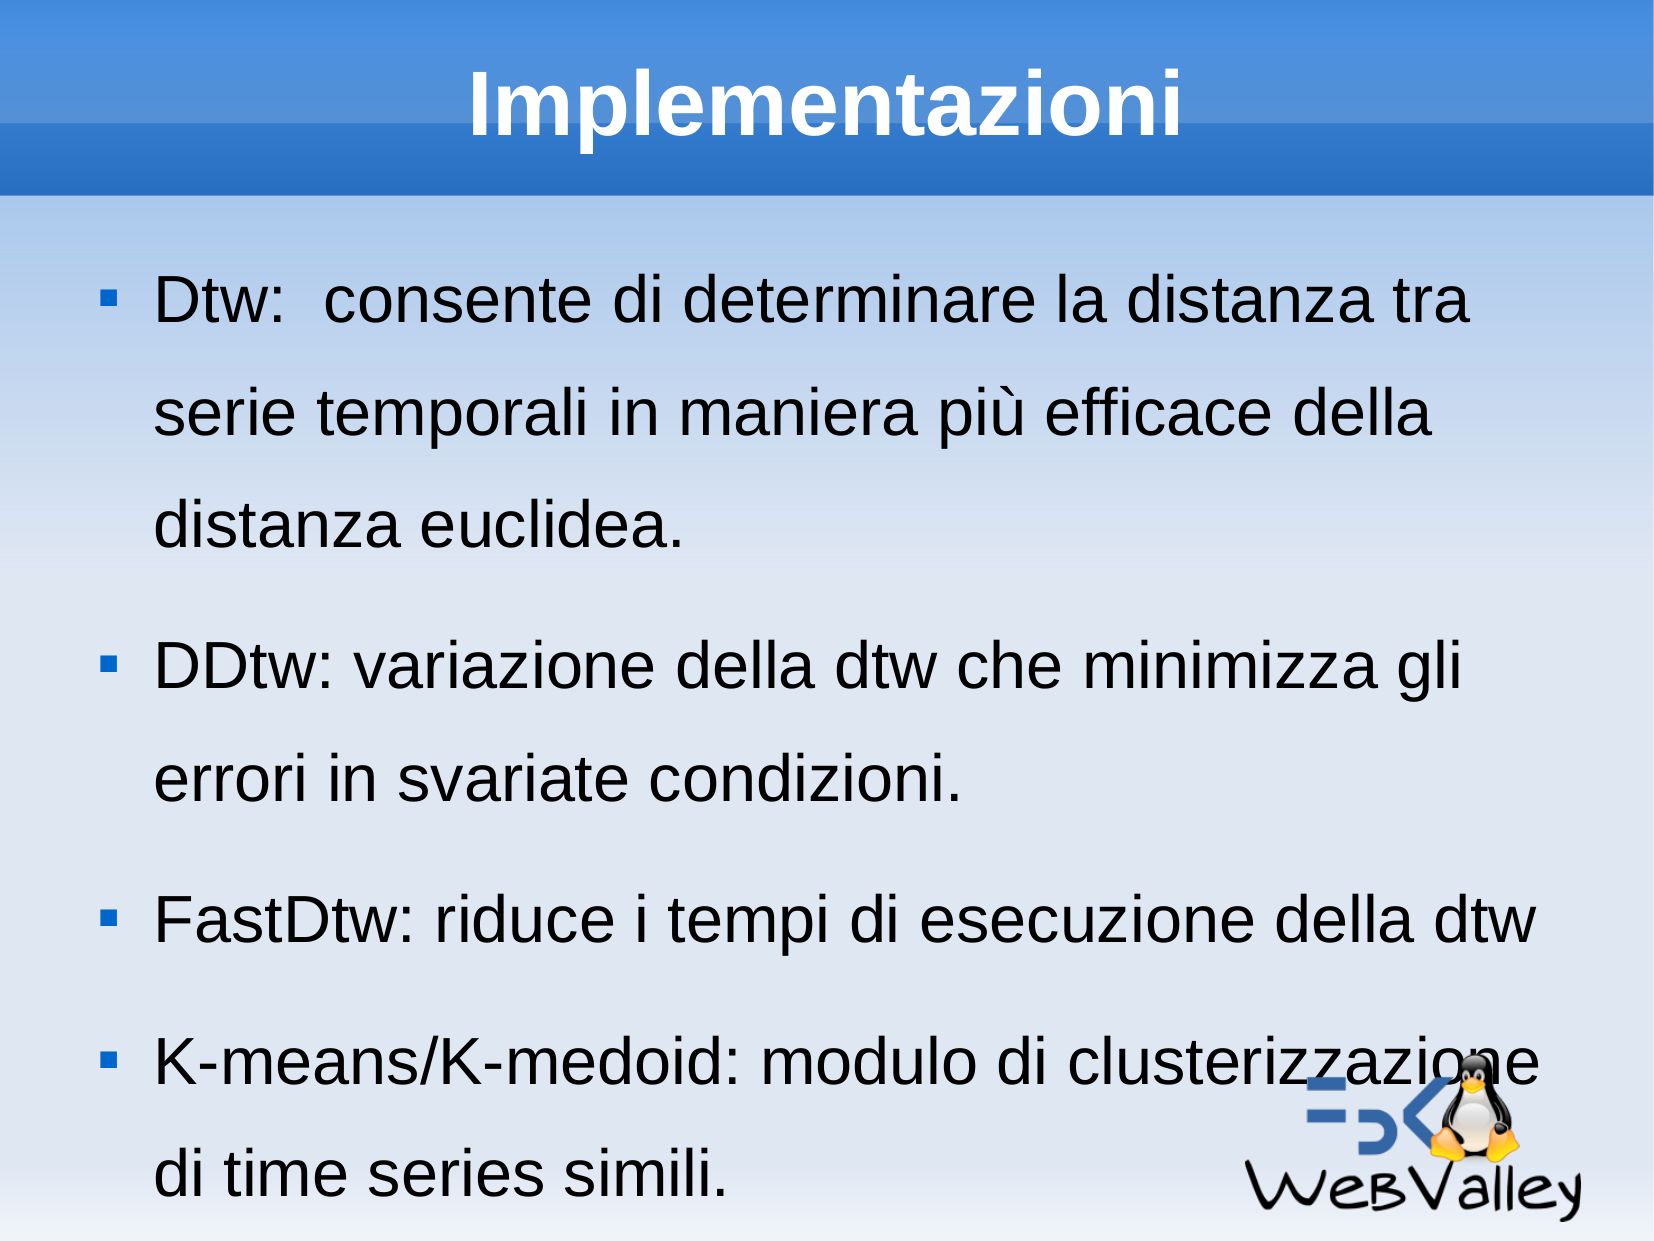

# Implementazioni
Dtw: consente di determinare la distanza tra serie temporali in maniera più efficace della distanza euclidea.
DDtw: variazione della dtw che minimizza gli errori in svariate condizioni.
FastDtw: riduce i tempi di esecuzione della dtw
K-means/K-medoid: modulo di clusterizzazione di time series simili.